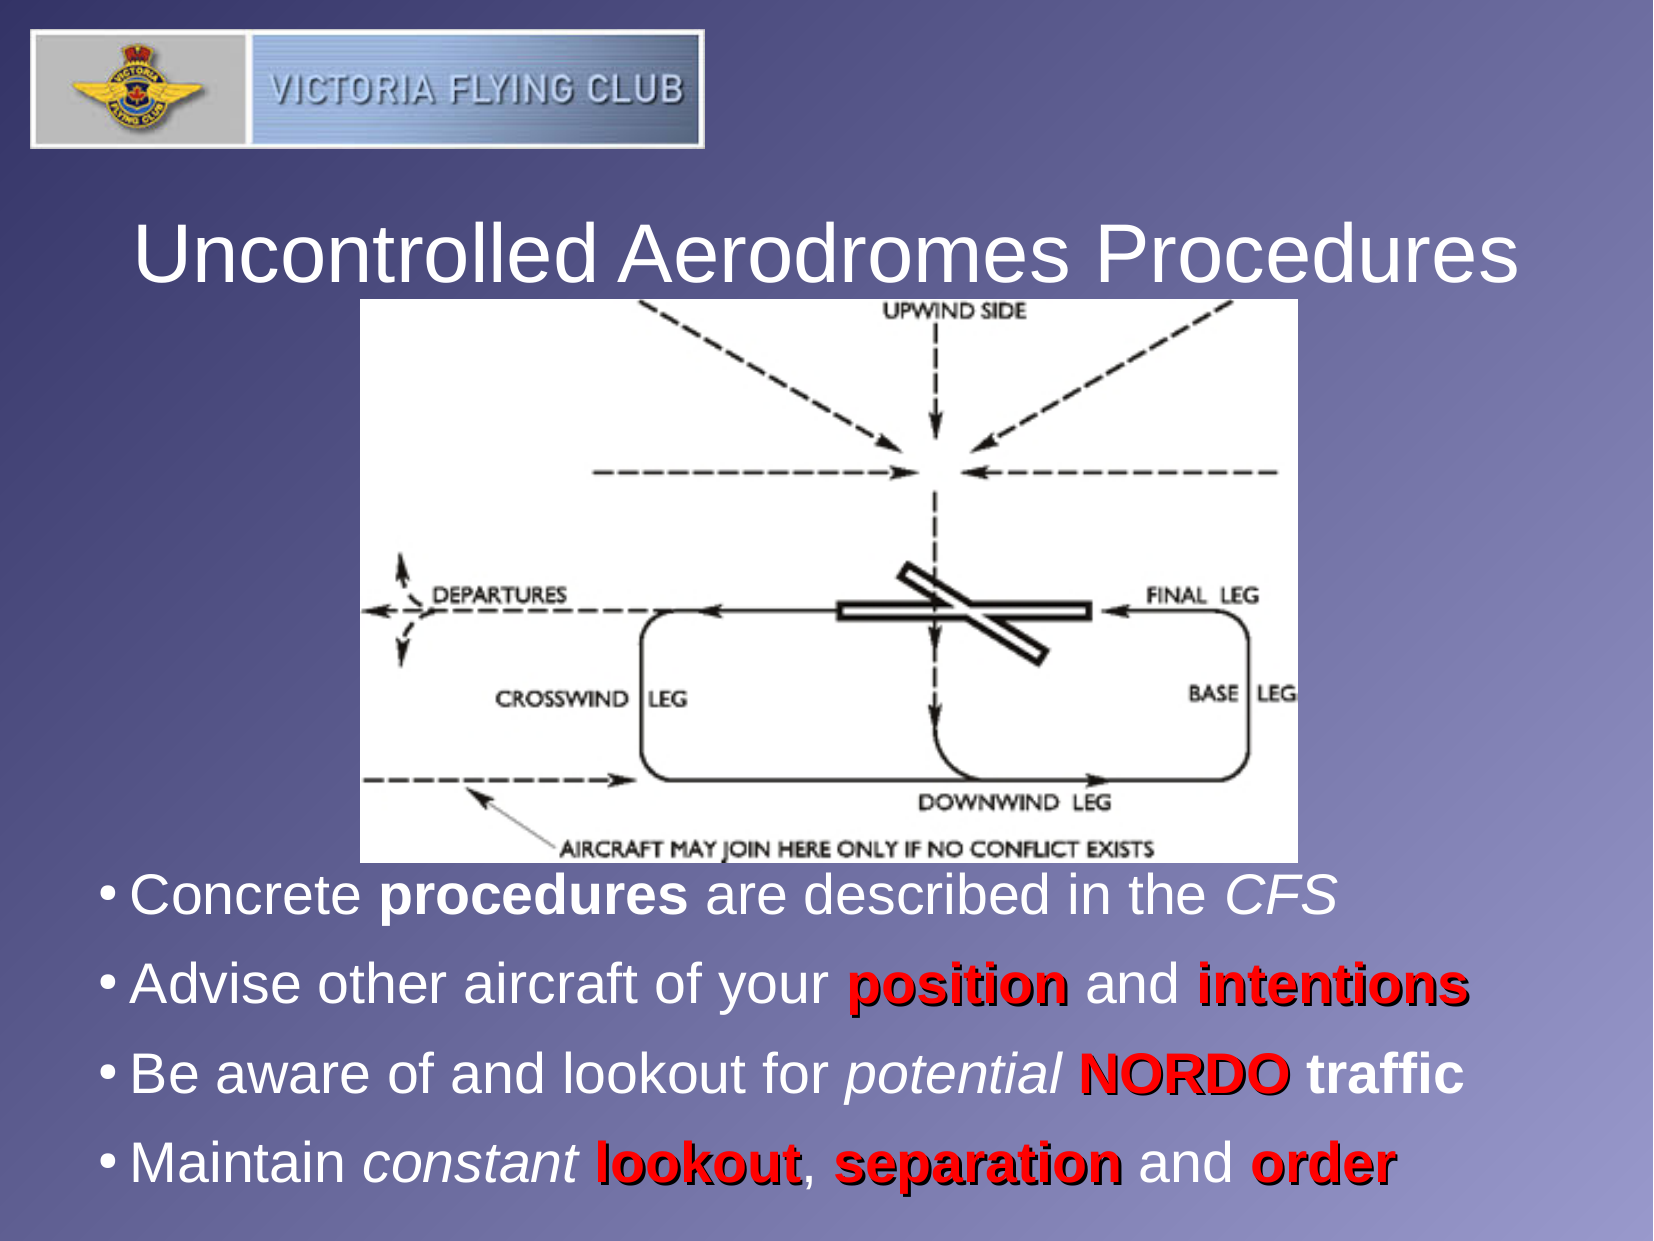

# Uncontrolled Aerodromes Procedures
Concrete procedures are described in the CFS
Advise other aircraft of your position and intentions
Be aware of and lookout for potential NORDO traffic
Maintain constant lookout, separation and order